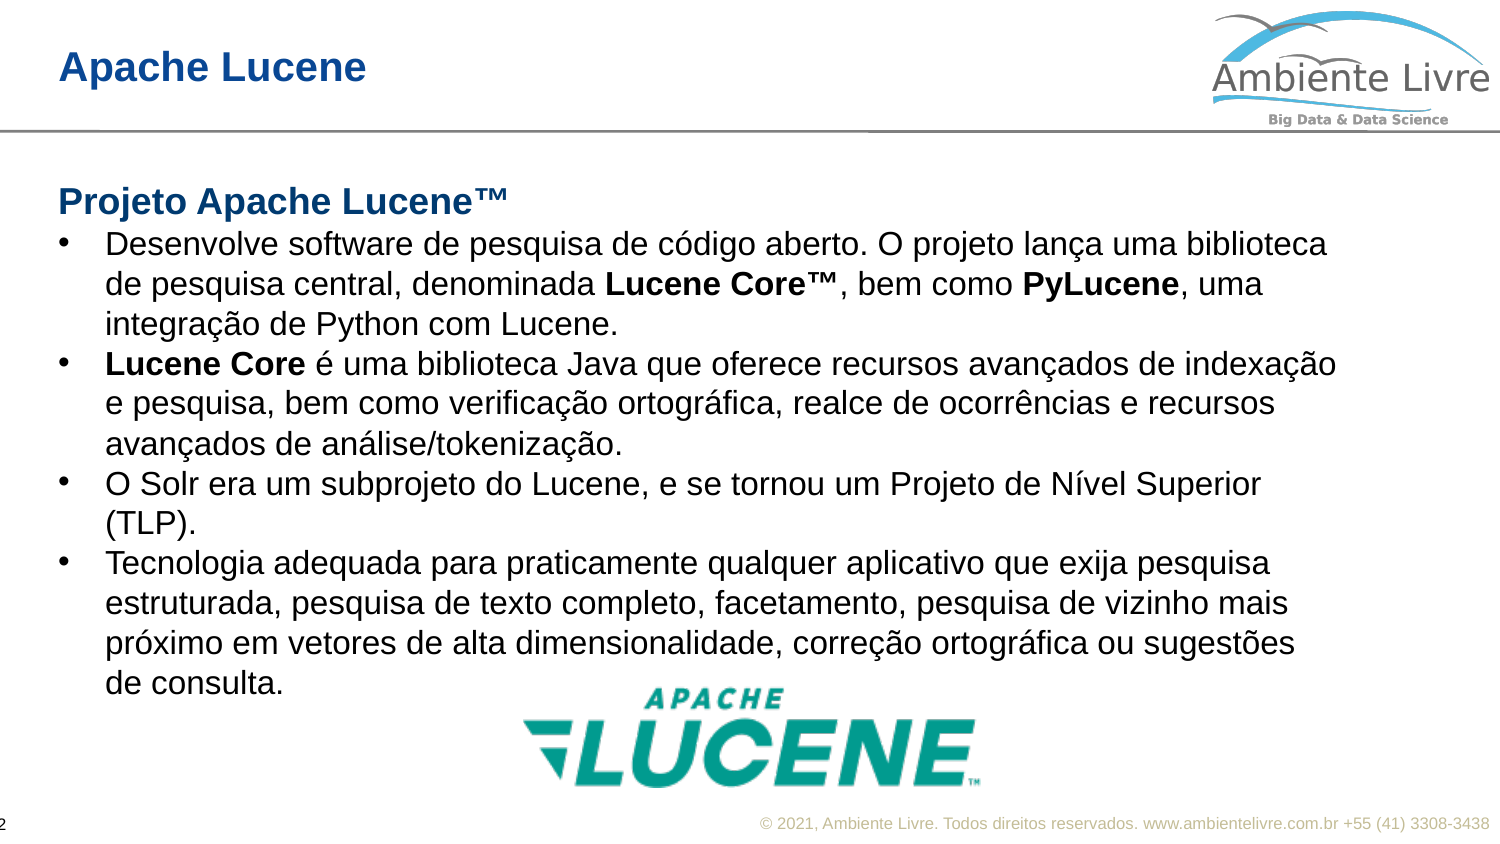

# Apache Lucene
Projeto Apache Lucene™
Desenvolve software de pesquisa de código aberto. O projeto lança uma biblioteca de pesquisa central, denominada Lucene Core™, bem como PyLucene, uma integração de Python com Lucene.
Lucene Core é uma biblioteca Java que oferece recursos avançados de indexação e pesquisa, bem como verificação ortográfica, realce de ocorrências e recursos avançados de análise/tokenização.
O Solr era um subprojeto do Lucene, e se tornou um Projeto de Nível Superior (TLP).
Tecnologia adequada para praticamente qualquer aplicativo que exija pesquisa estruturada, pesquisa de texto completo, facetamento, pesquisa de vizinho mais próximo em vetores de alta dimensionalidade, correção ortográfica ou sugestões de consulta.